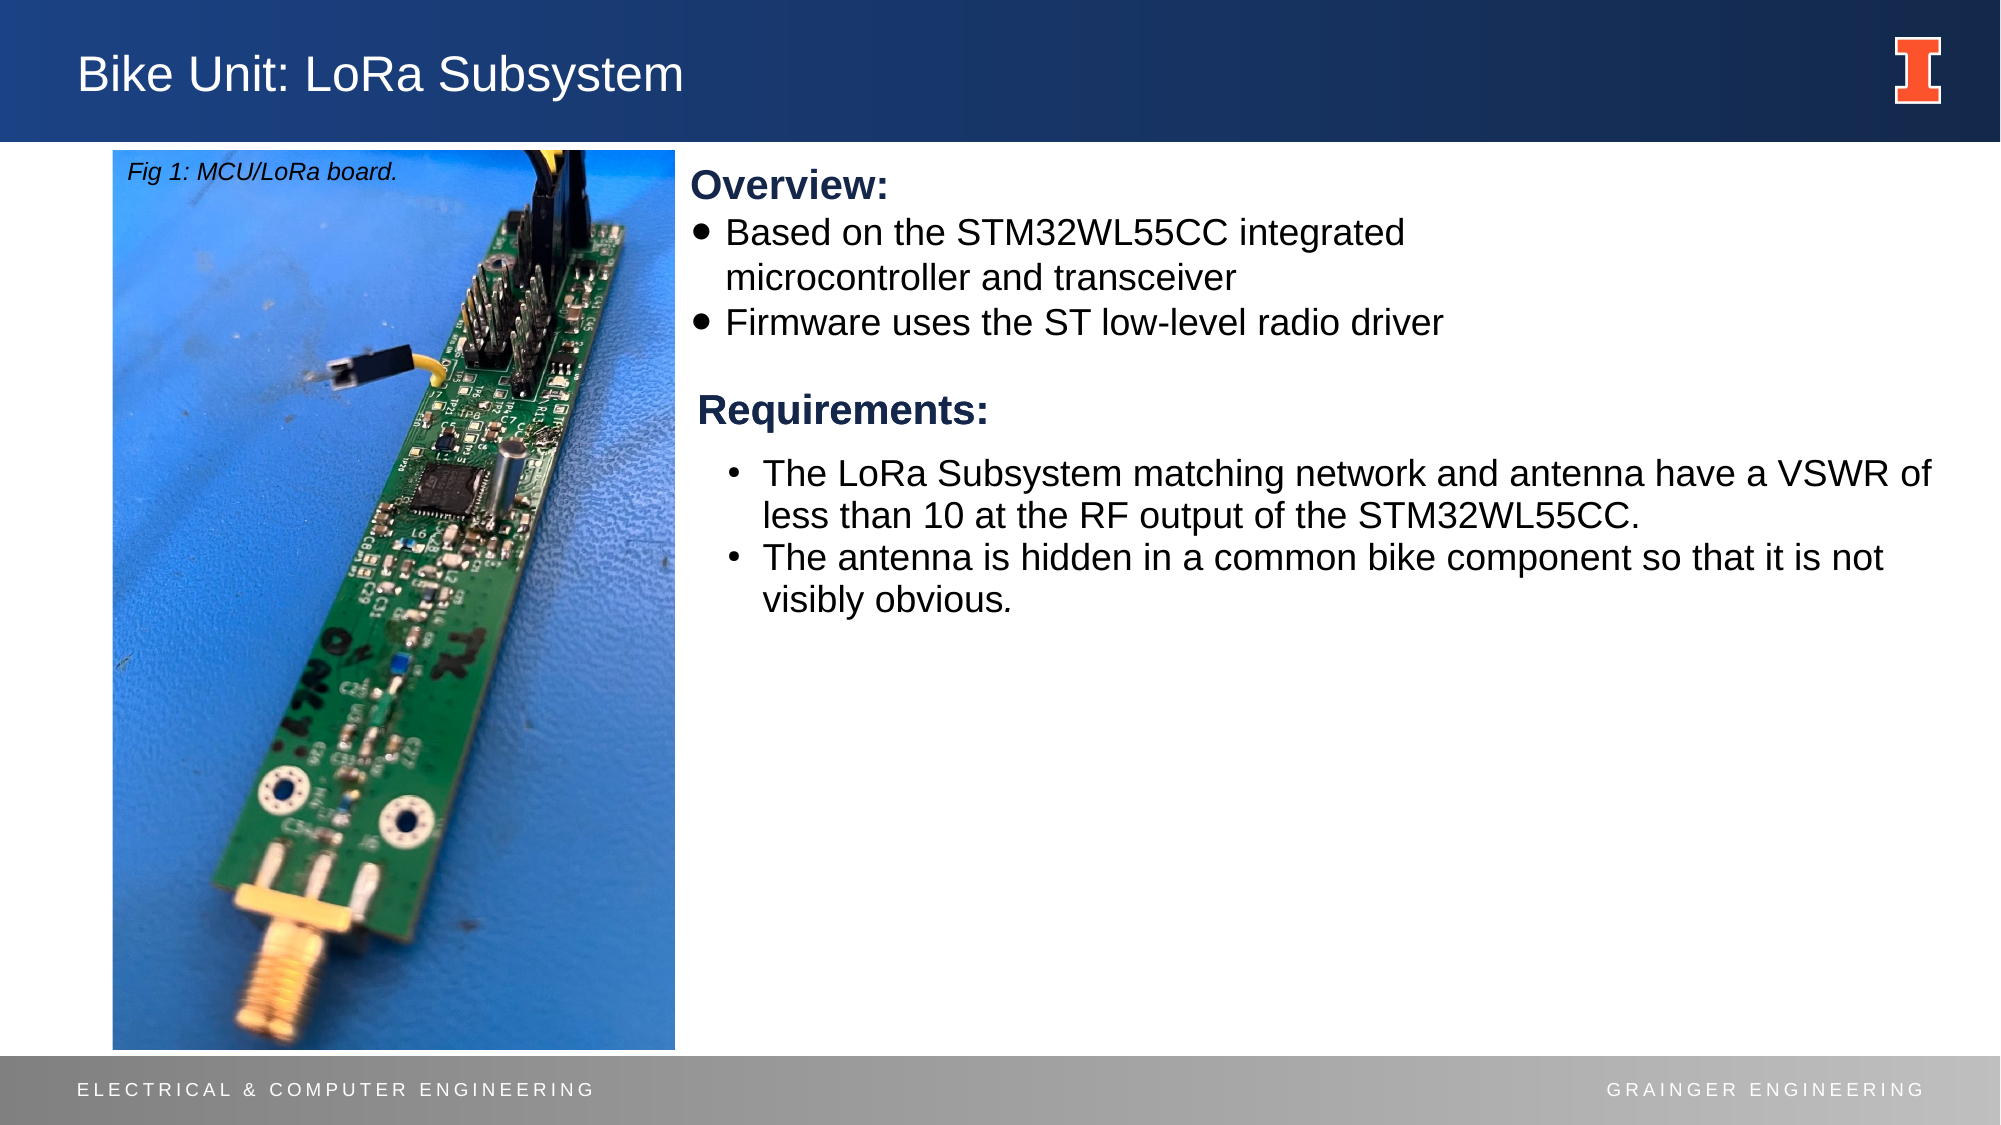

Bike Unit: LoRa Subsystem
Overview:
Based on the STM32WL55CC integrated microcontroller and transceiver
Firmware uses the ST low-level radio driver
Fig 1: MCU/LoRa board.
Requirements:
Requirements:
The LoRa Subsystem matching network and antenna have a VSWR of less than 10 at the RF output of the STM32WL55CC.
The antenna is hidden in a common bike component so that it is not visibly obvious.
ELECTRICAL & COMPUTER ENGINEERING
GRAINGER ENGINEERING